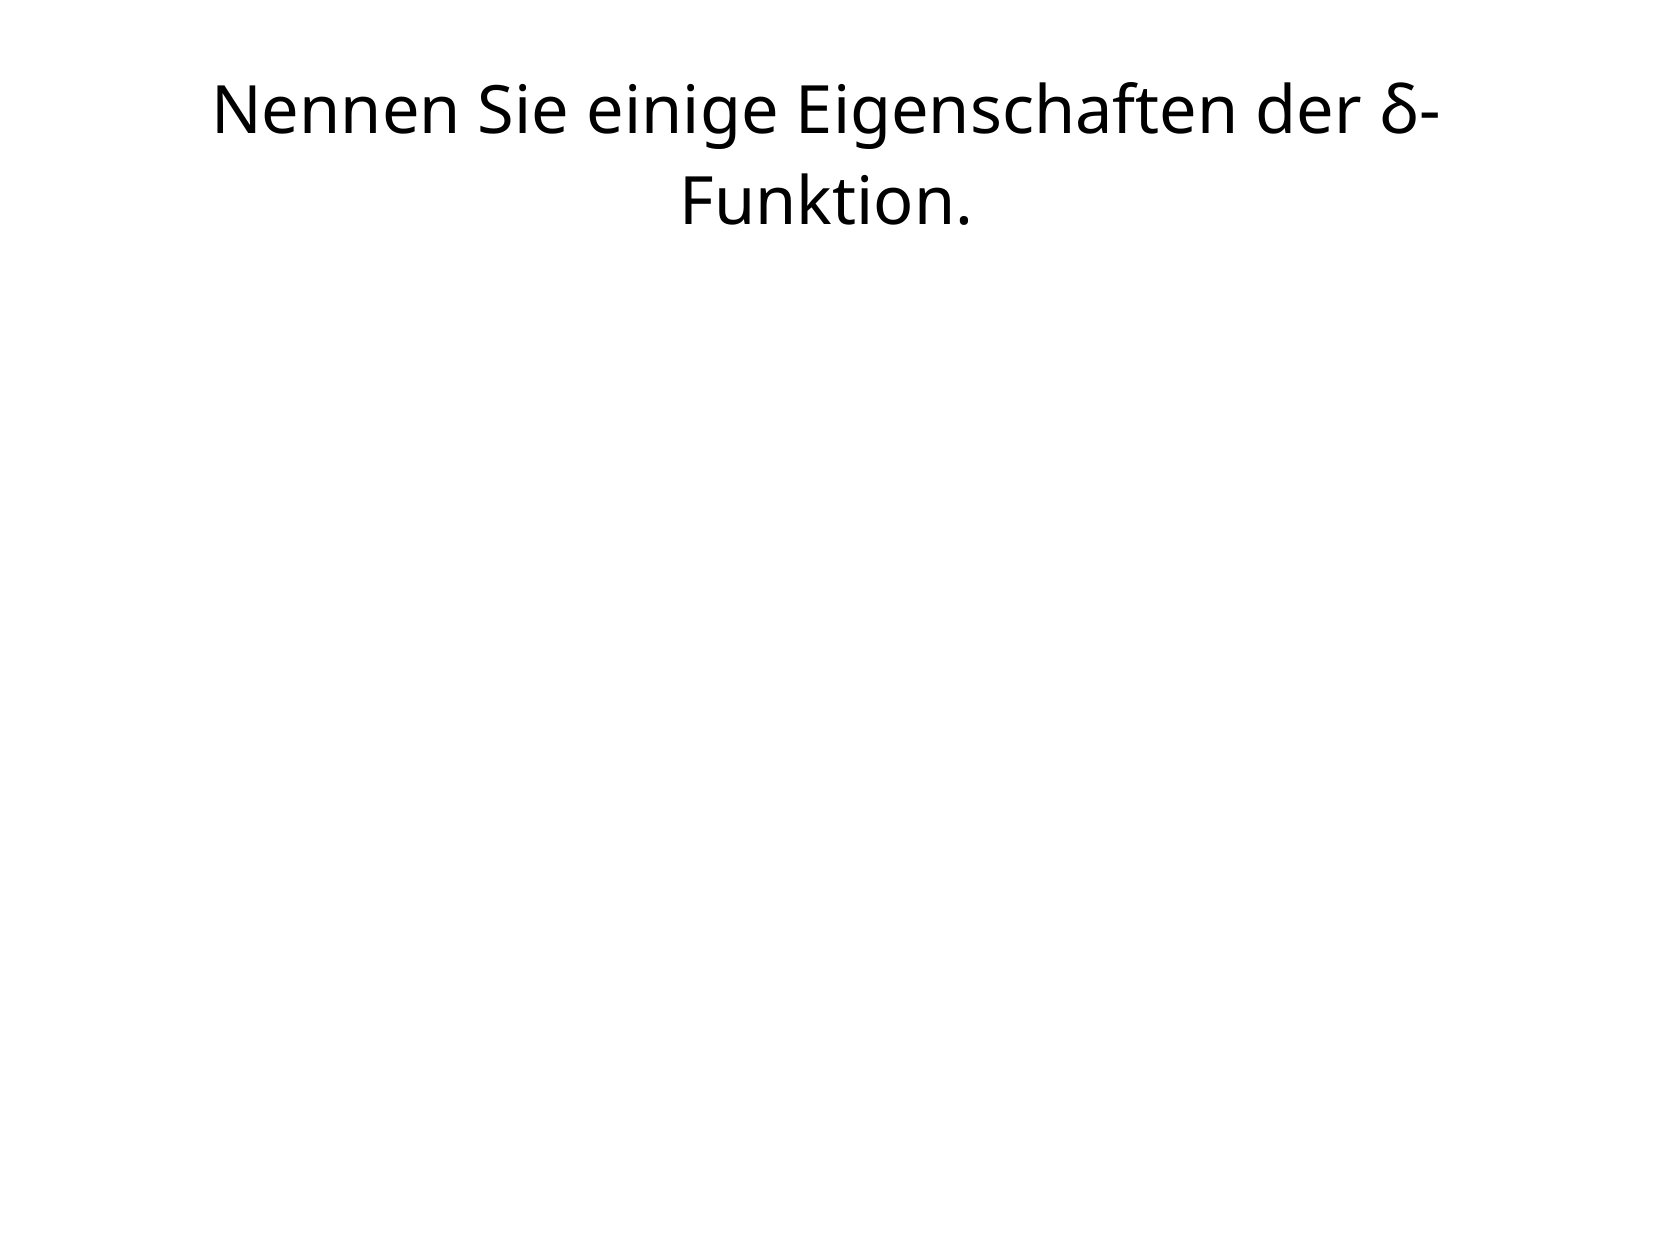

# Nennen Sie einige Eigenschaften der δ-Funktion.